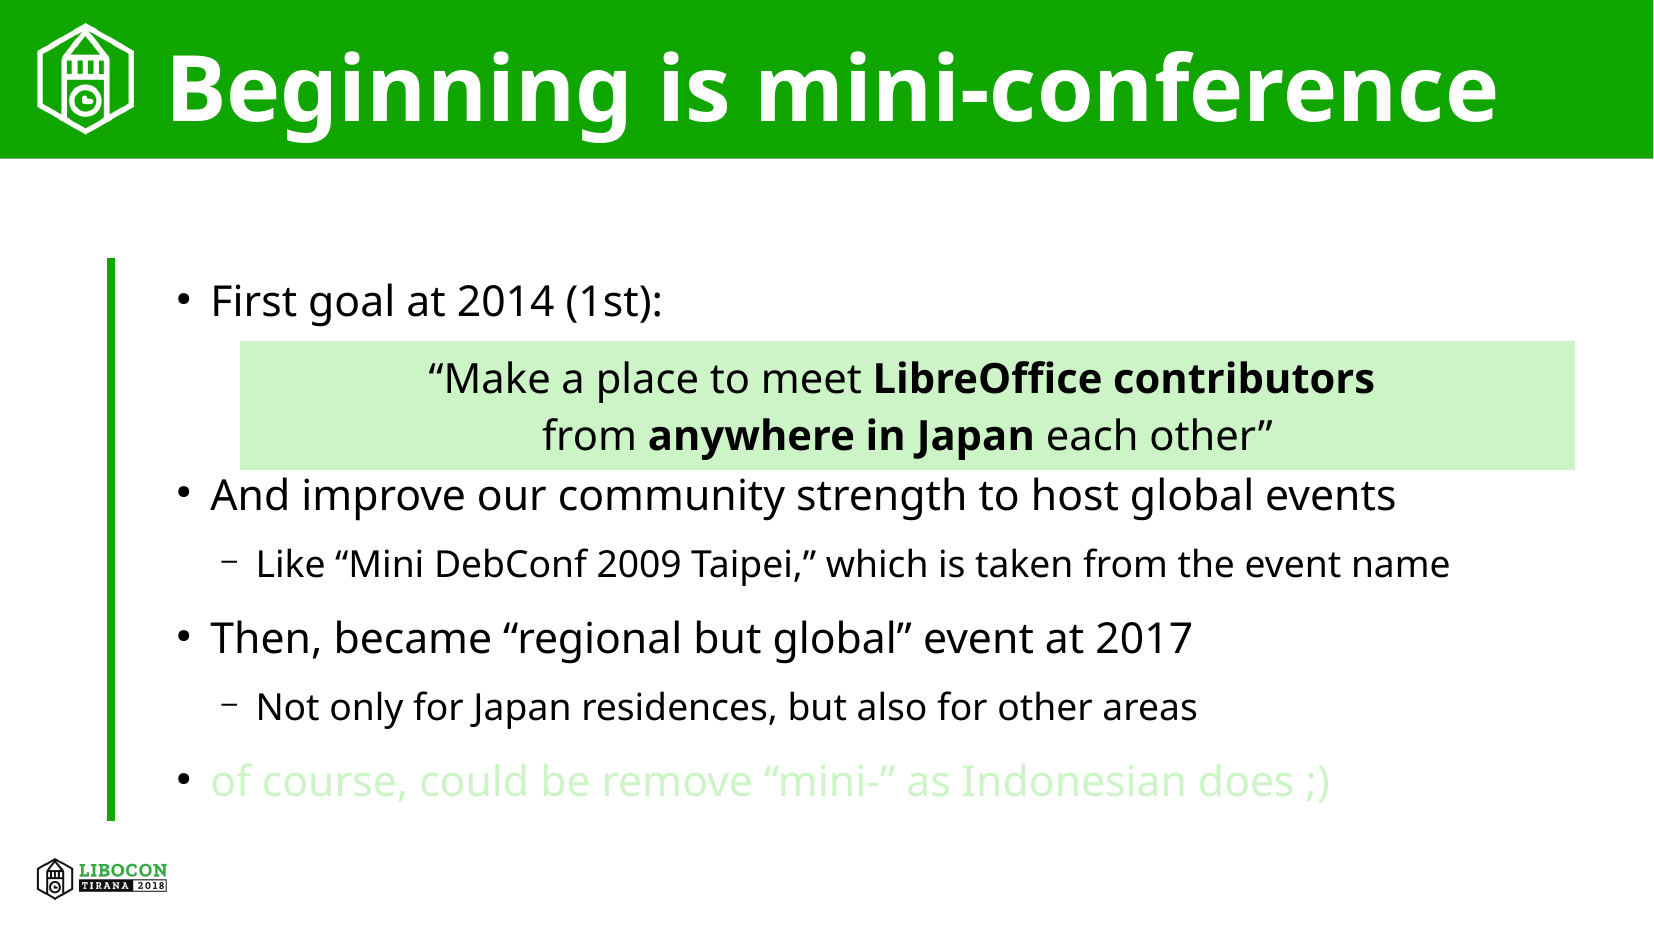

# Beginning is mini-conference
First goal at 2014 (1st):
And improve our community strength to host global events
Like “Mini DebConf 2009 Taipei,” which is taken from the event name
Then, became “regional but global” event at 2017
Not only for Japan residences, but also for other areas
of course, could be remove “mini-” as Indonesian does ;)
“Make a place to meet LibreOffice contributors
from anywhere in Japan each other”